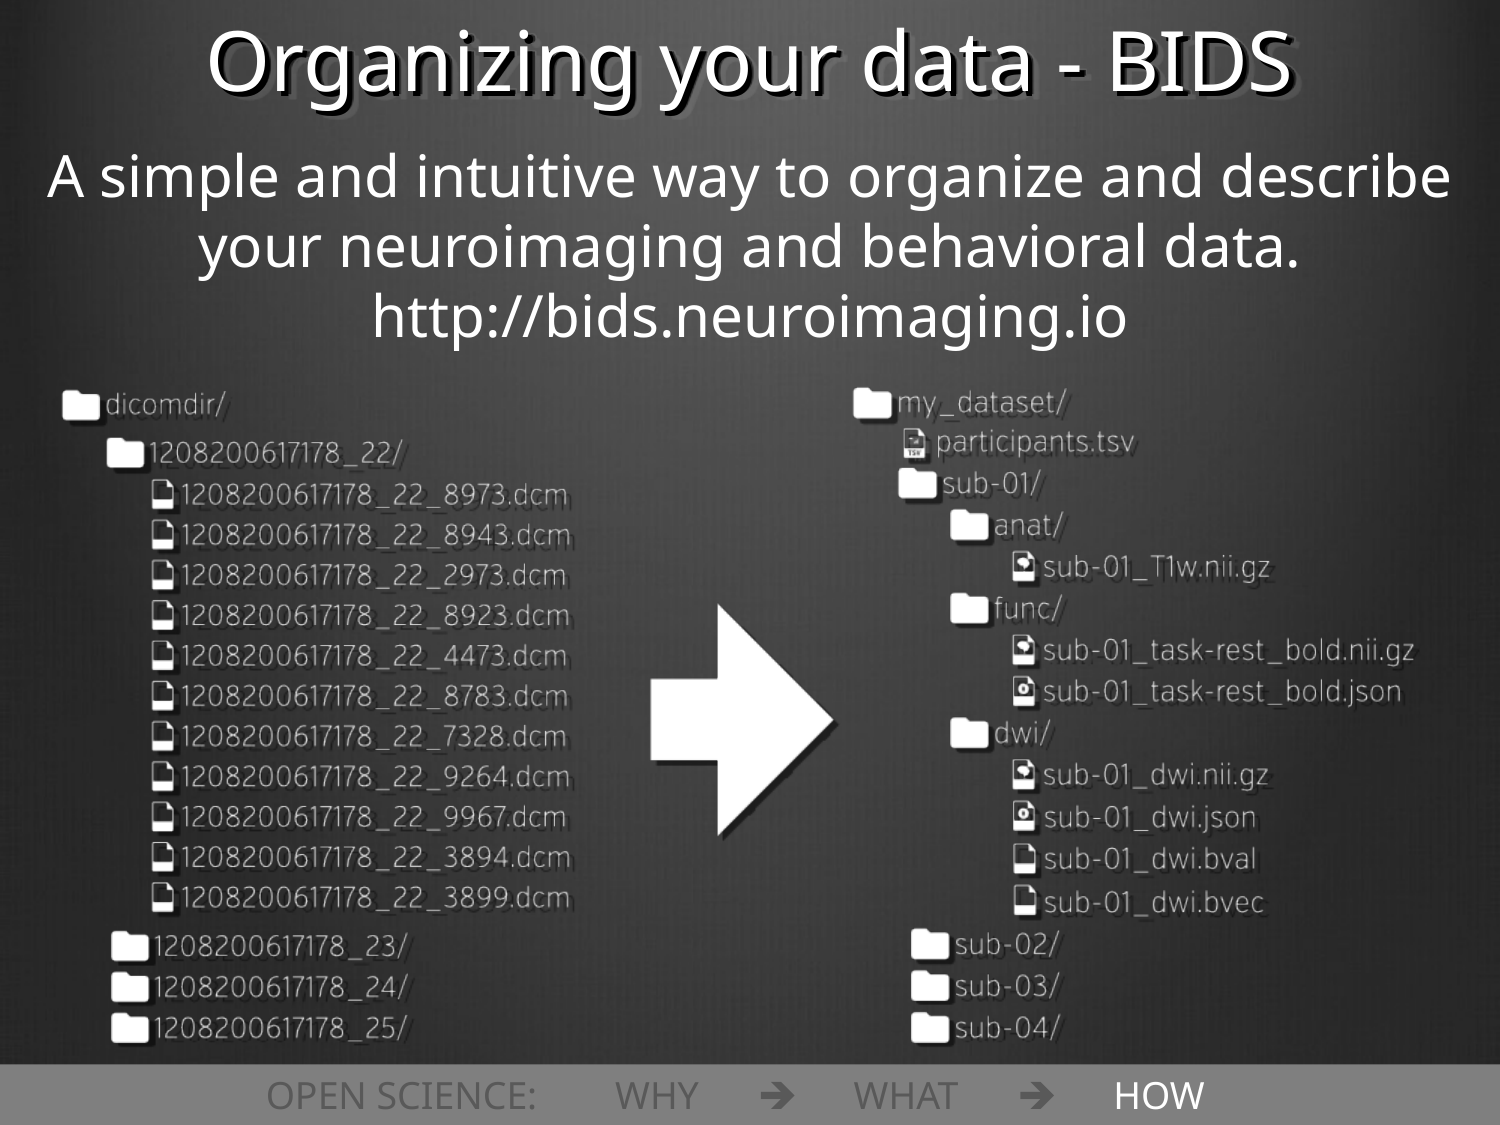

# Organizing your data - BIDS
A simple and intuitive way to organize and describe your neuroimaging and behavioral data.
http://bids.neuroimaging.io
OPEN SCIENCE: WHY  WHAT  HOW